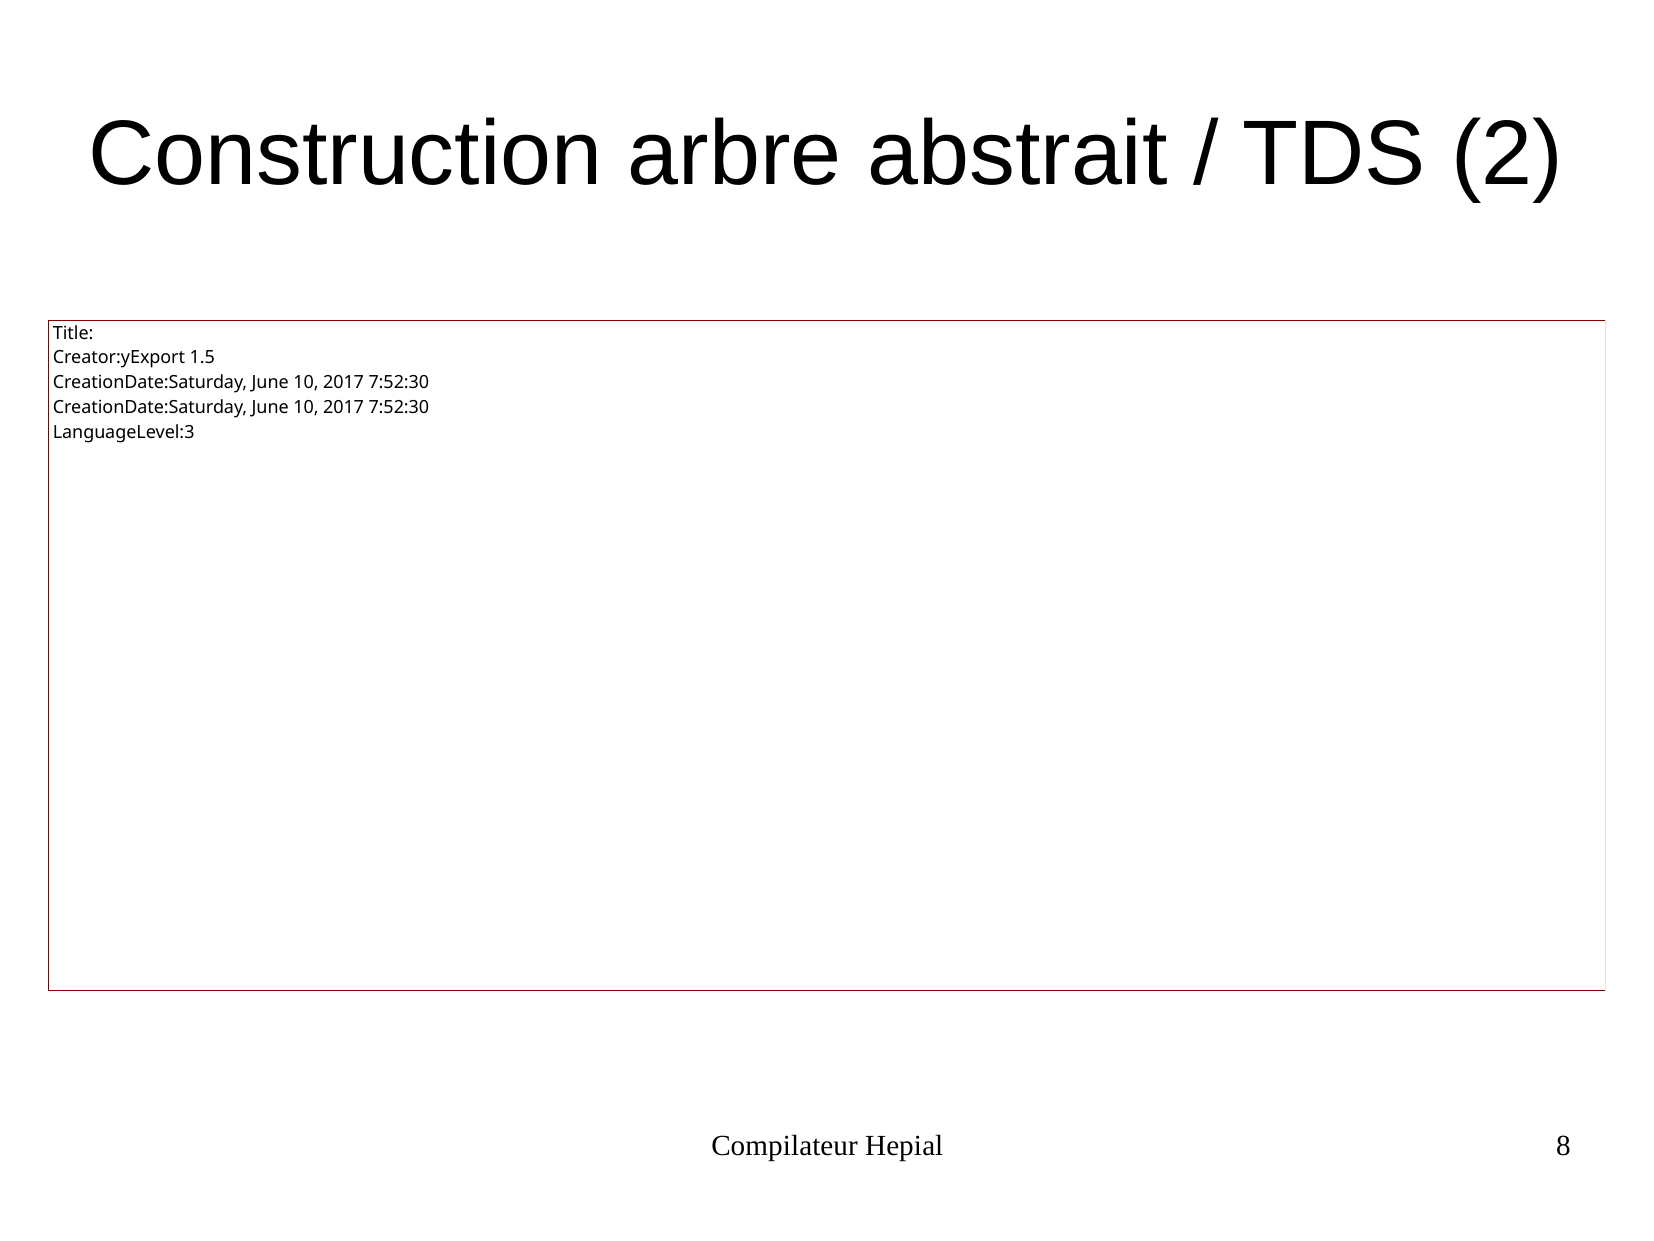

# Construction arbre abstrait / TDS (2)
Compilateur Hepial
8